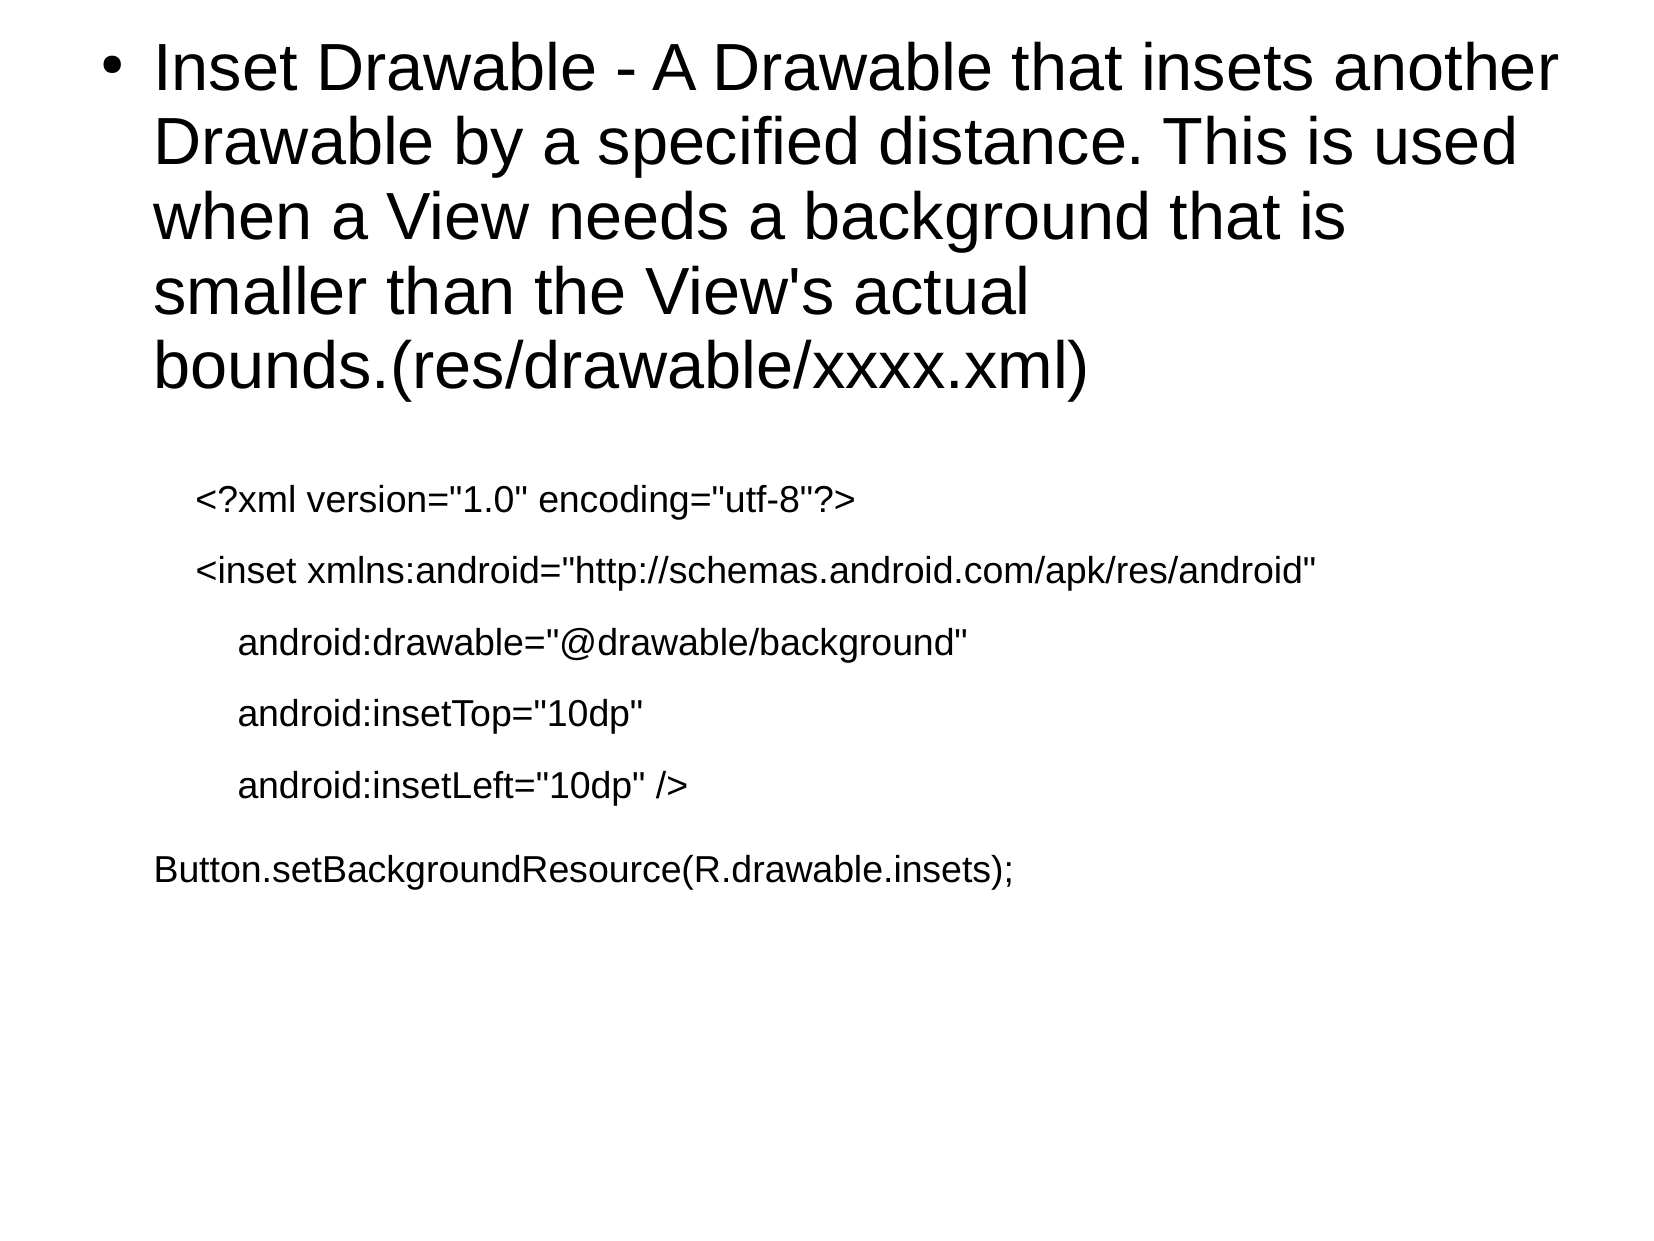

# Inset Drawable - A Drawable that insets another Drawable by a specified distance. This is used when a View needs a background that is smaller than the View's actual bounds.(res/drawable/xxxx.xml) <?xml version="1.0" encoding="utf-8"?>
 <inset xmlns:android="http://schemas.android.com/apk/res/android"
 android:drawable="@drawable/background"
 android:insetTop="10dp"
 android:insetLeft="10dp" />
Button.setBackgroundResource(R.drawable.insets);